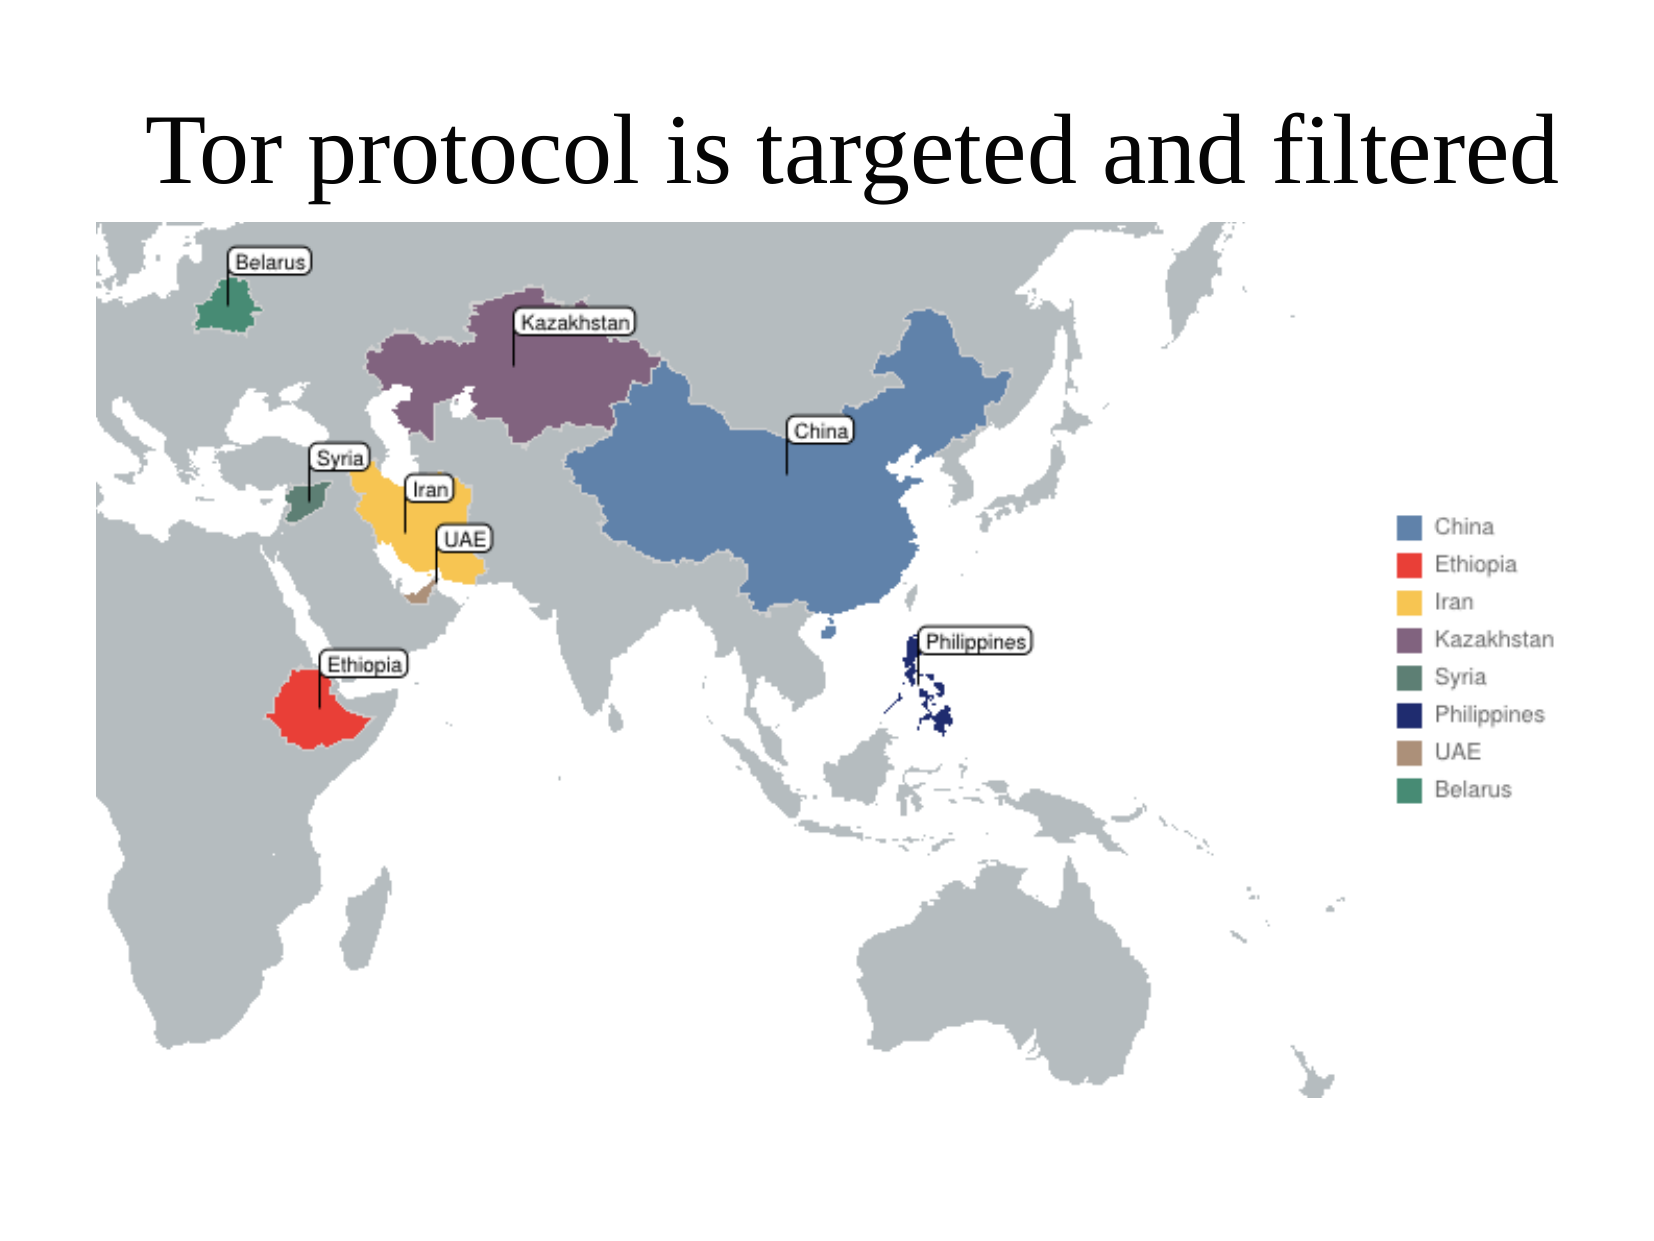

# Tor protocol is targeted and filtered